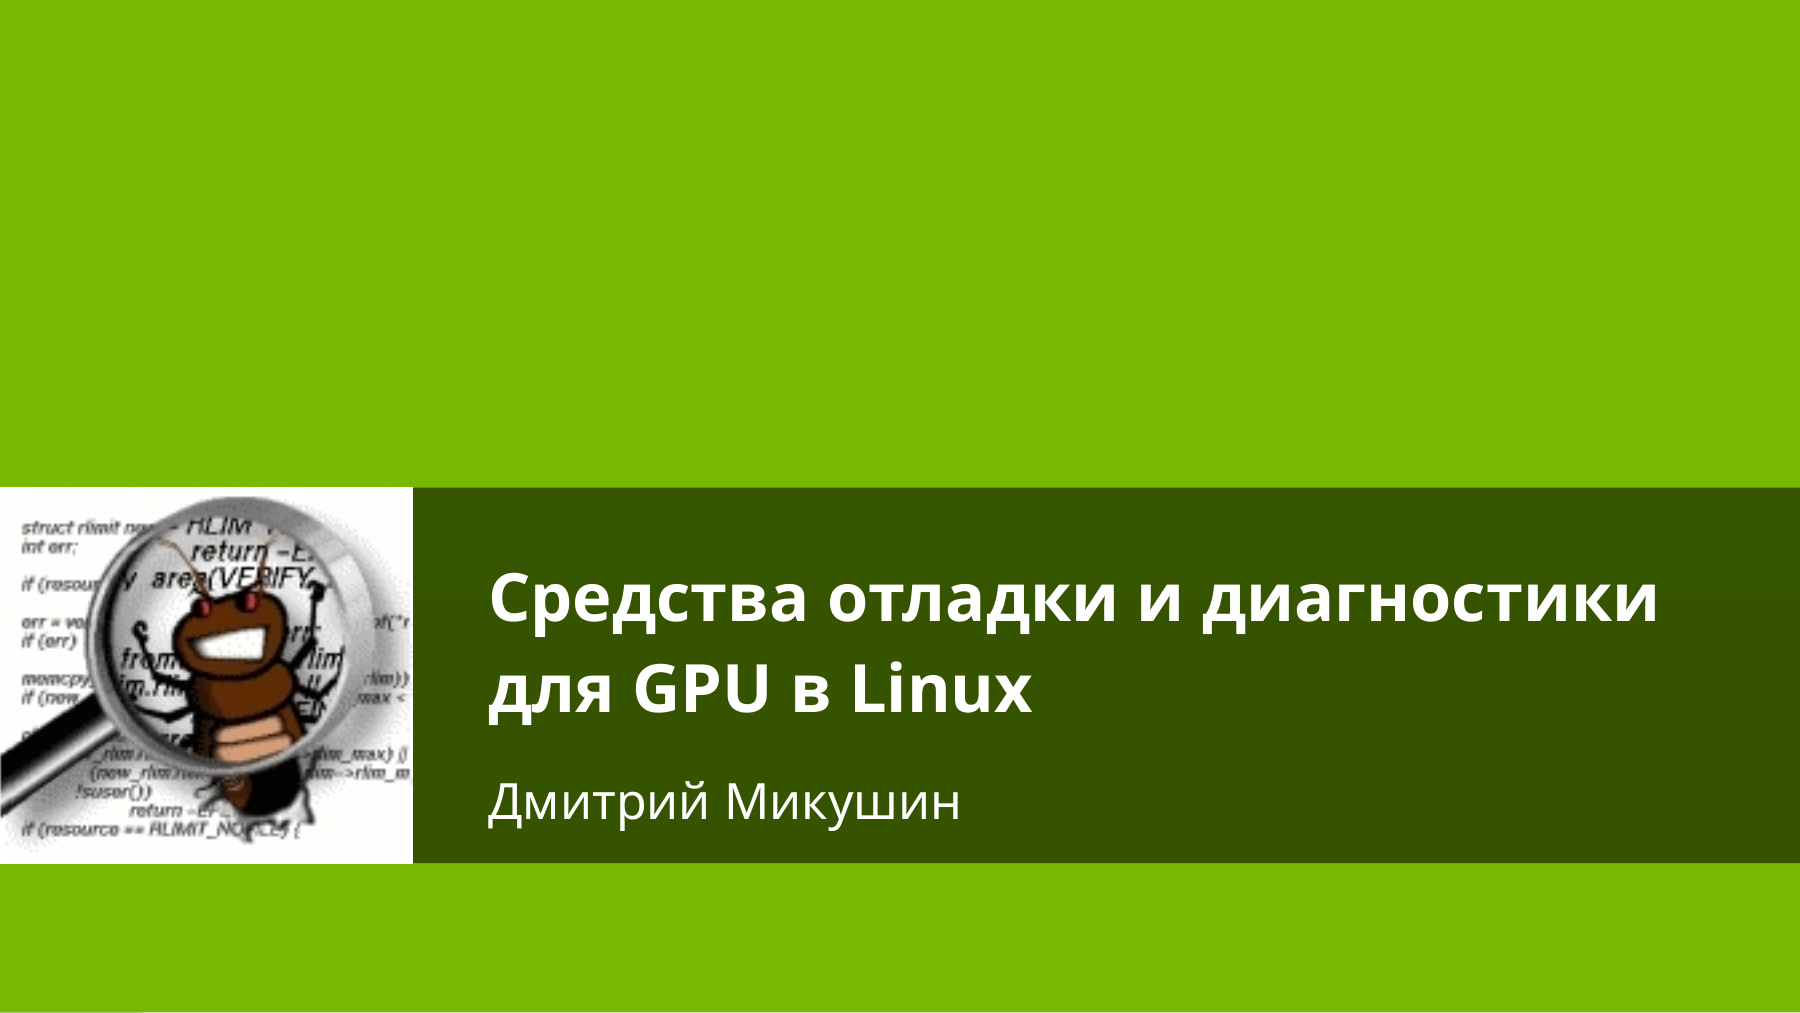

Средства отладки и диагностики для GPU в Linux
Дмитрий Микушин